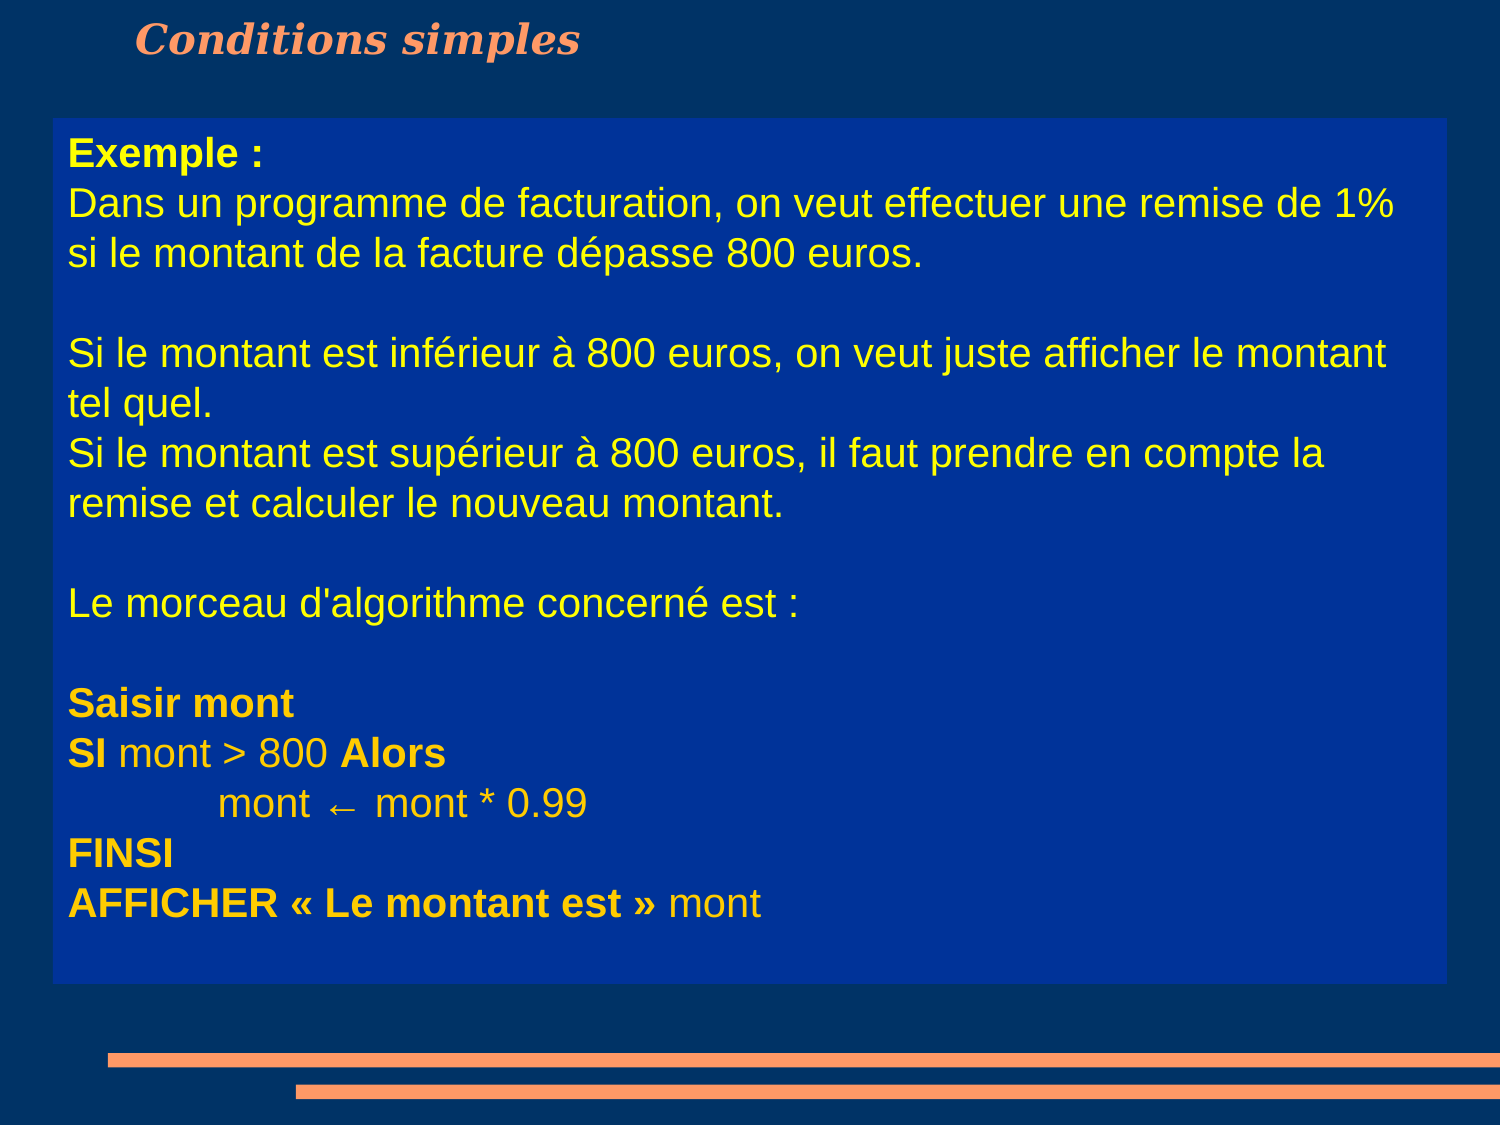

# Conditions simples
Exemple :
Dans un programme de facturation, on veut effectuer une remise de 1% si le montant de la facture dépasse 800 euros.
Si le montant est inférieur à 800 euros, on veut juste afficher le montant tel quel.
Si le montant est supérieur à 800 euros, il faut prendre en compte la remise et calculer le nouveau montant.
Le morceau d'algorithme concerné est :
Saisir mont
SI mont > 800 Alors
	mont ← mont * 0.99
FINSI
AFFICHER « Le montant est » mont